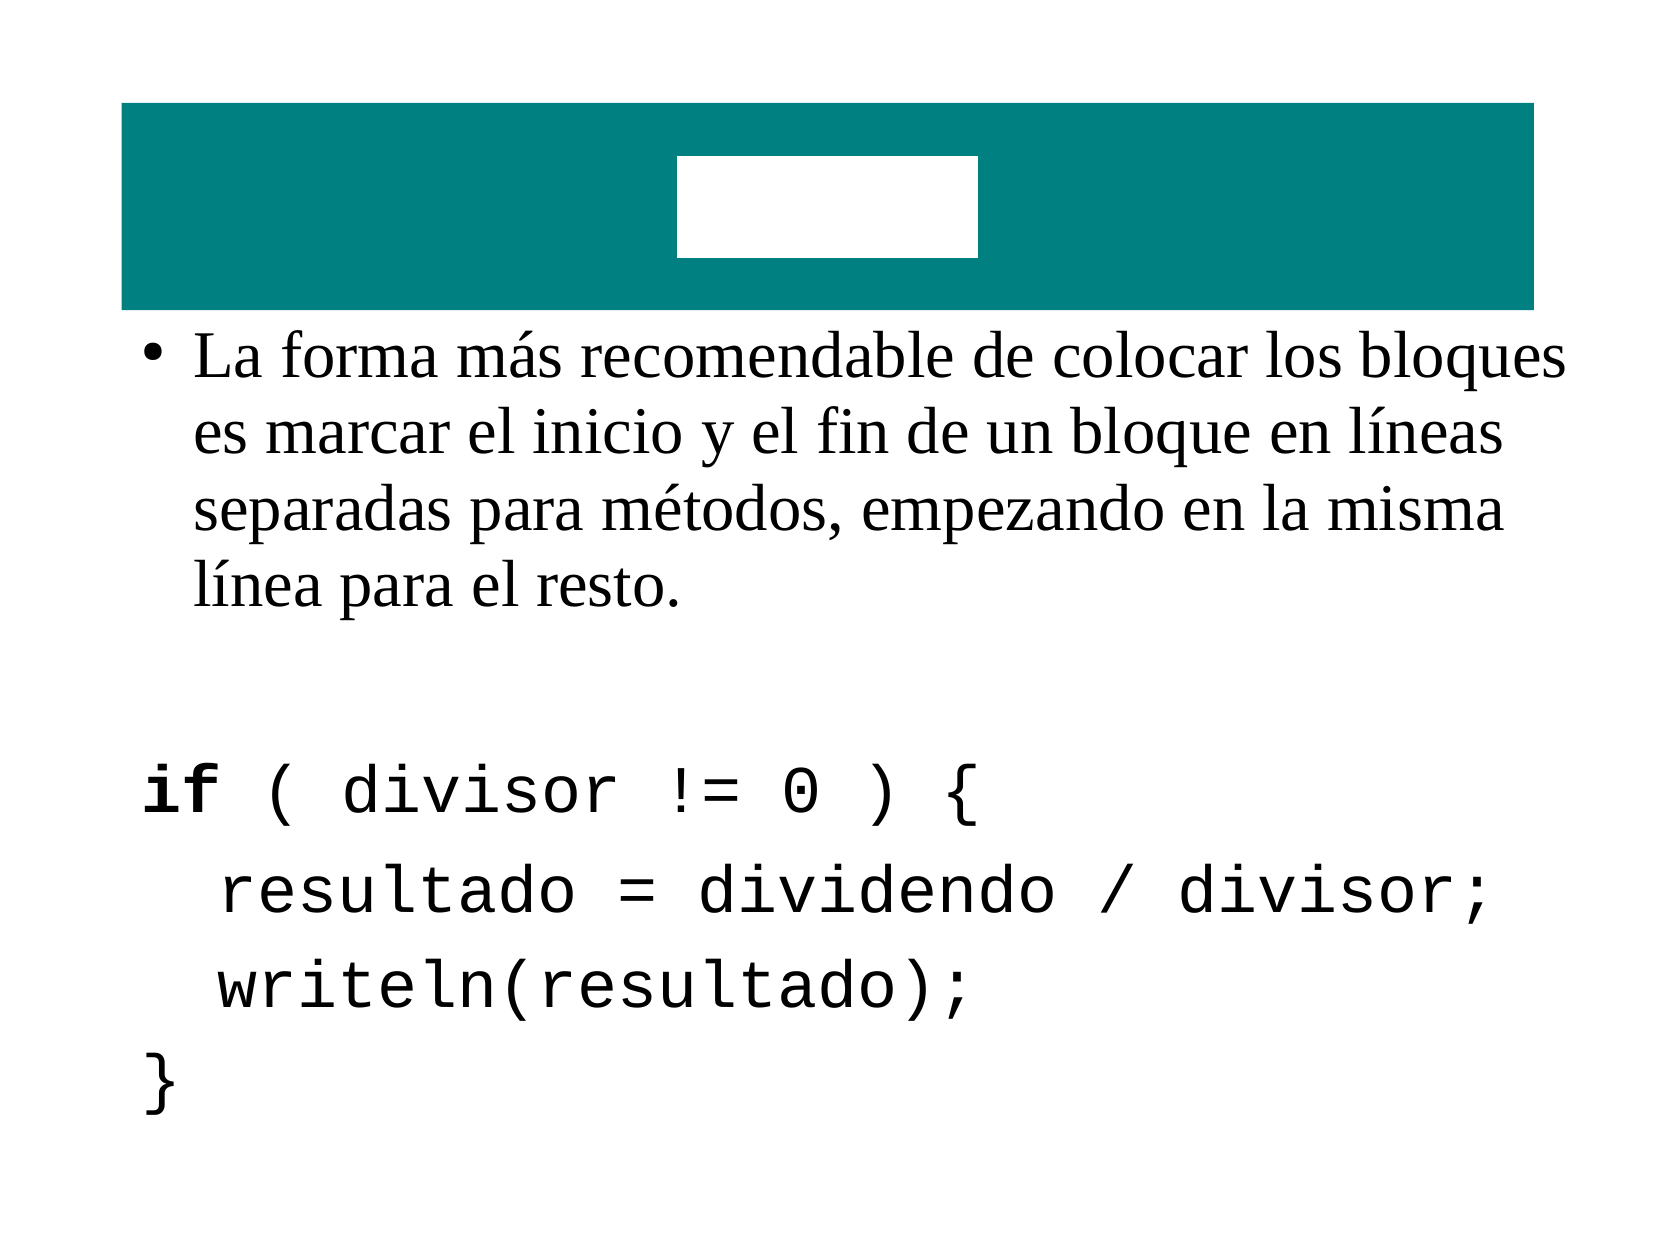

# Bloques
La forma más recomendable de colocar los bloques es marcar el inicio y el fin de un bloque en líneas separadas para métodos, empezando en la misma línea para el resto.
if ( divisor != 0 ) {
resultado = dividendo / divisor;
writeln(resultado);
}